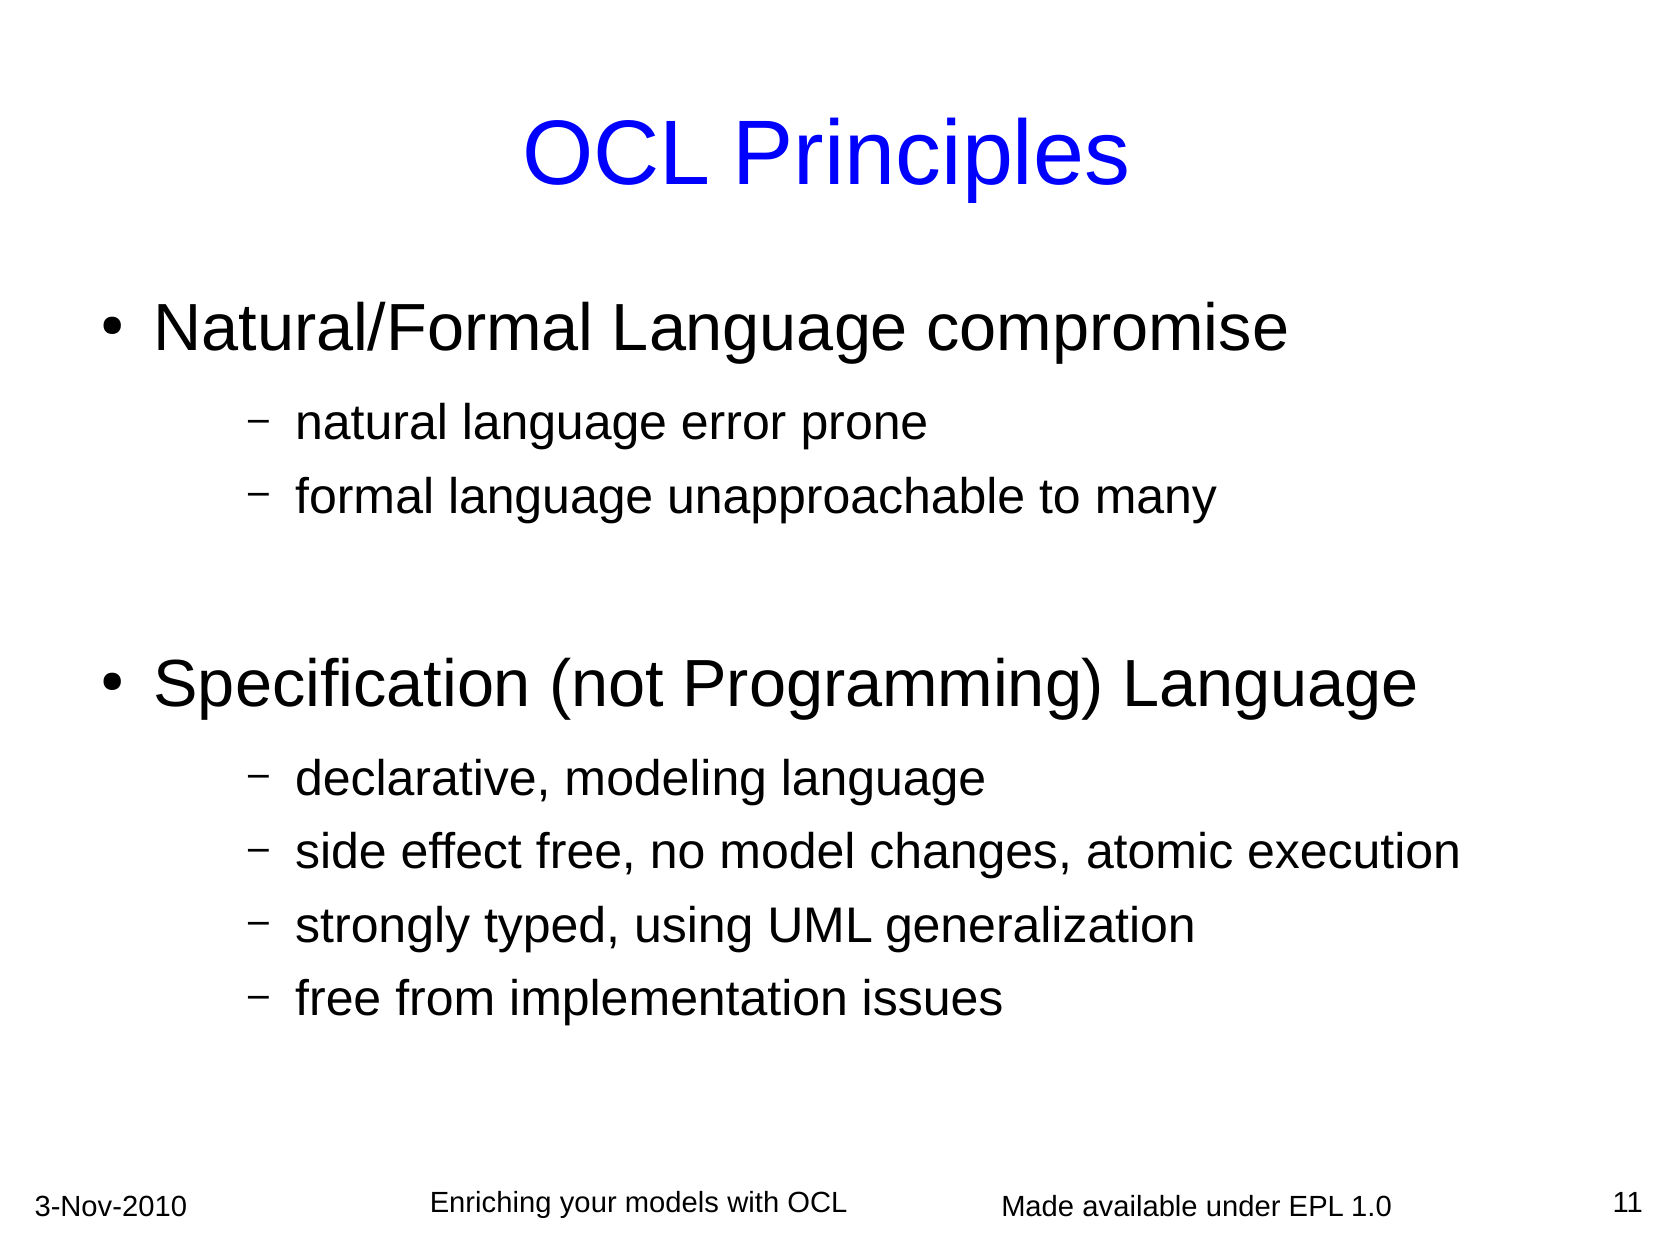

# OCL Principles
Natural/Formal Language compromise
natural language error prone
formal language unapproachable to many
Specification (not Programming) Language
declarative, modeling language
side effect free, no model changes, atomic execution
strongly typed, using UML generalization
free from implementation issues
Enriching your models with OCL
11
3-Nov-2010